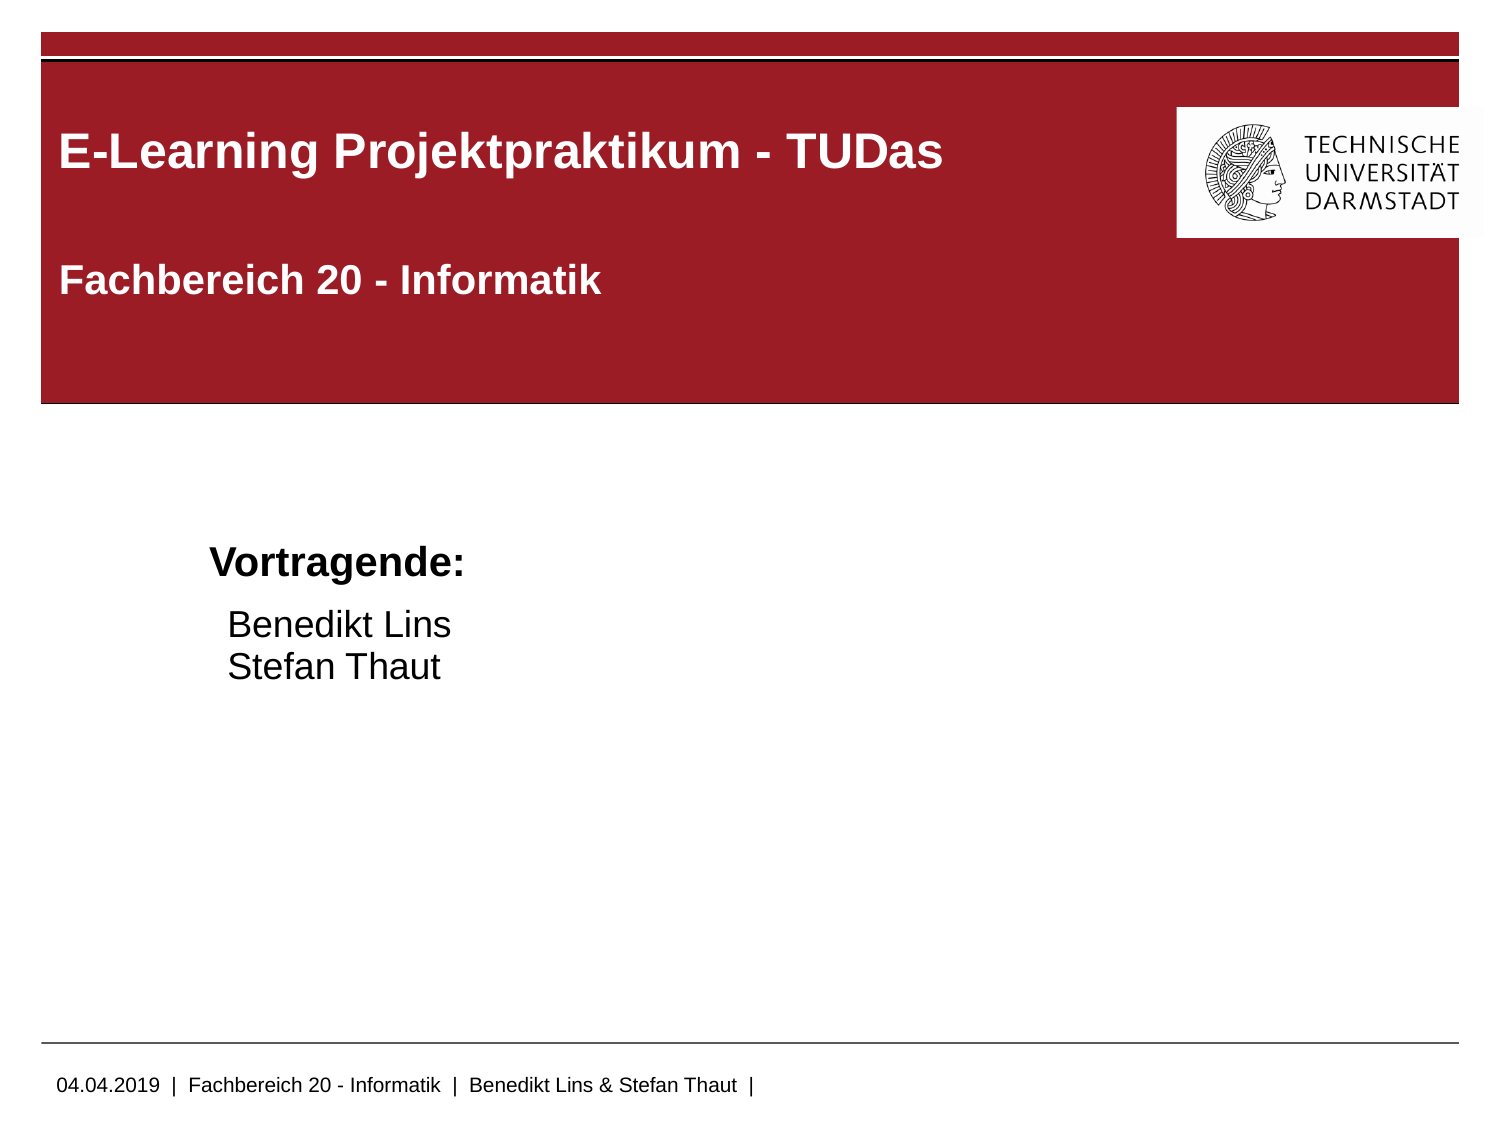

E-Learning Projektpraktikum - TUDas
# Fachbereich 20 - Informatik
Vortragende:
Benedikt Lins
Stefan Thaut